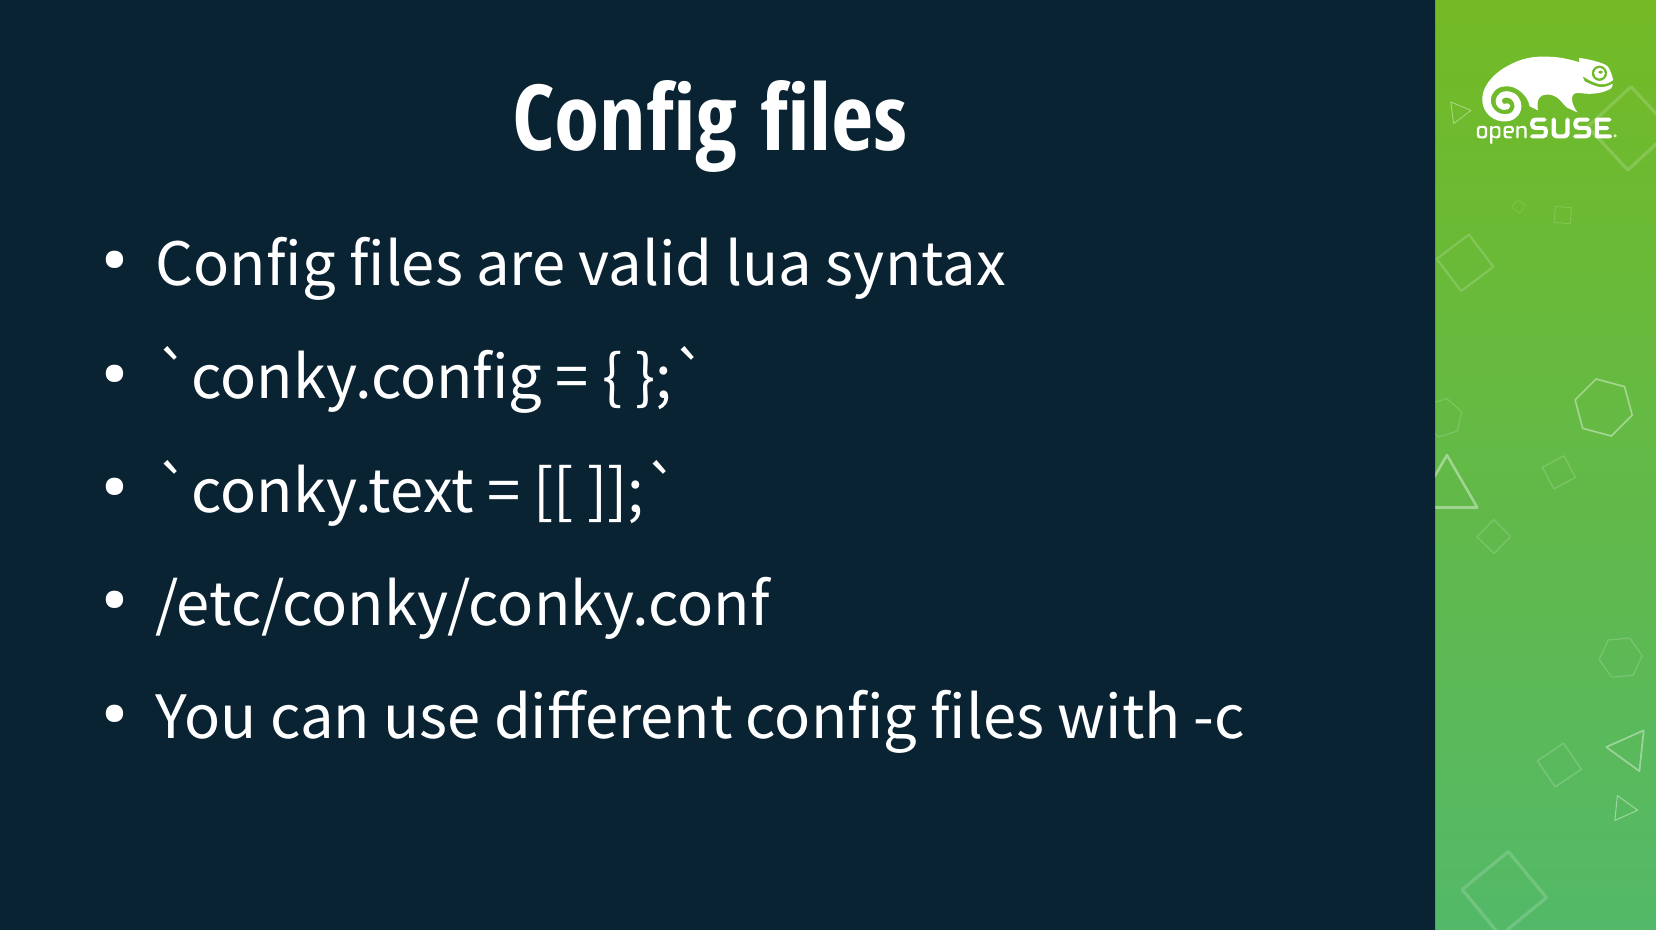

# Config files
Config files are valid lua syntax
`conky.config = { };`
`conky.text = [[ ]];`
/etc/conky/conky.conf
You can use different config files with -c